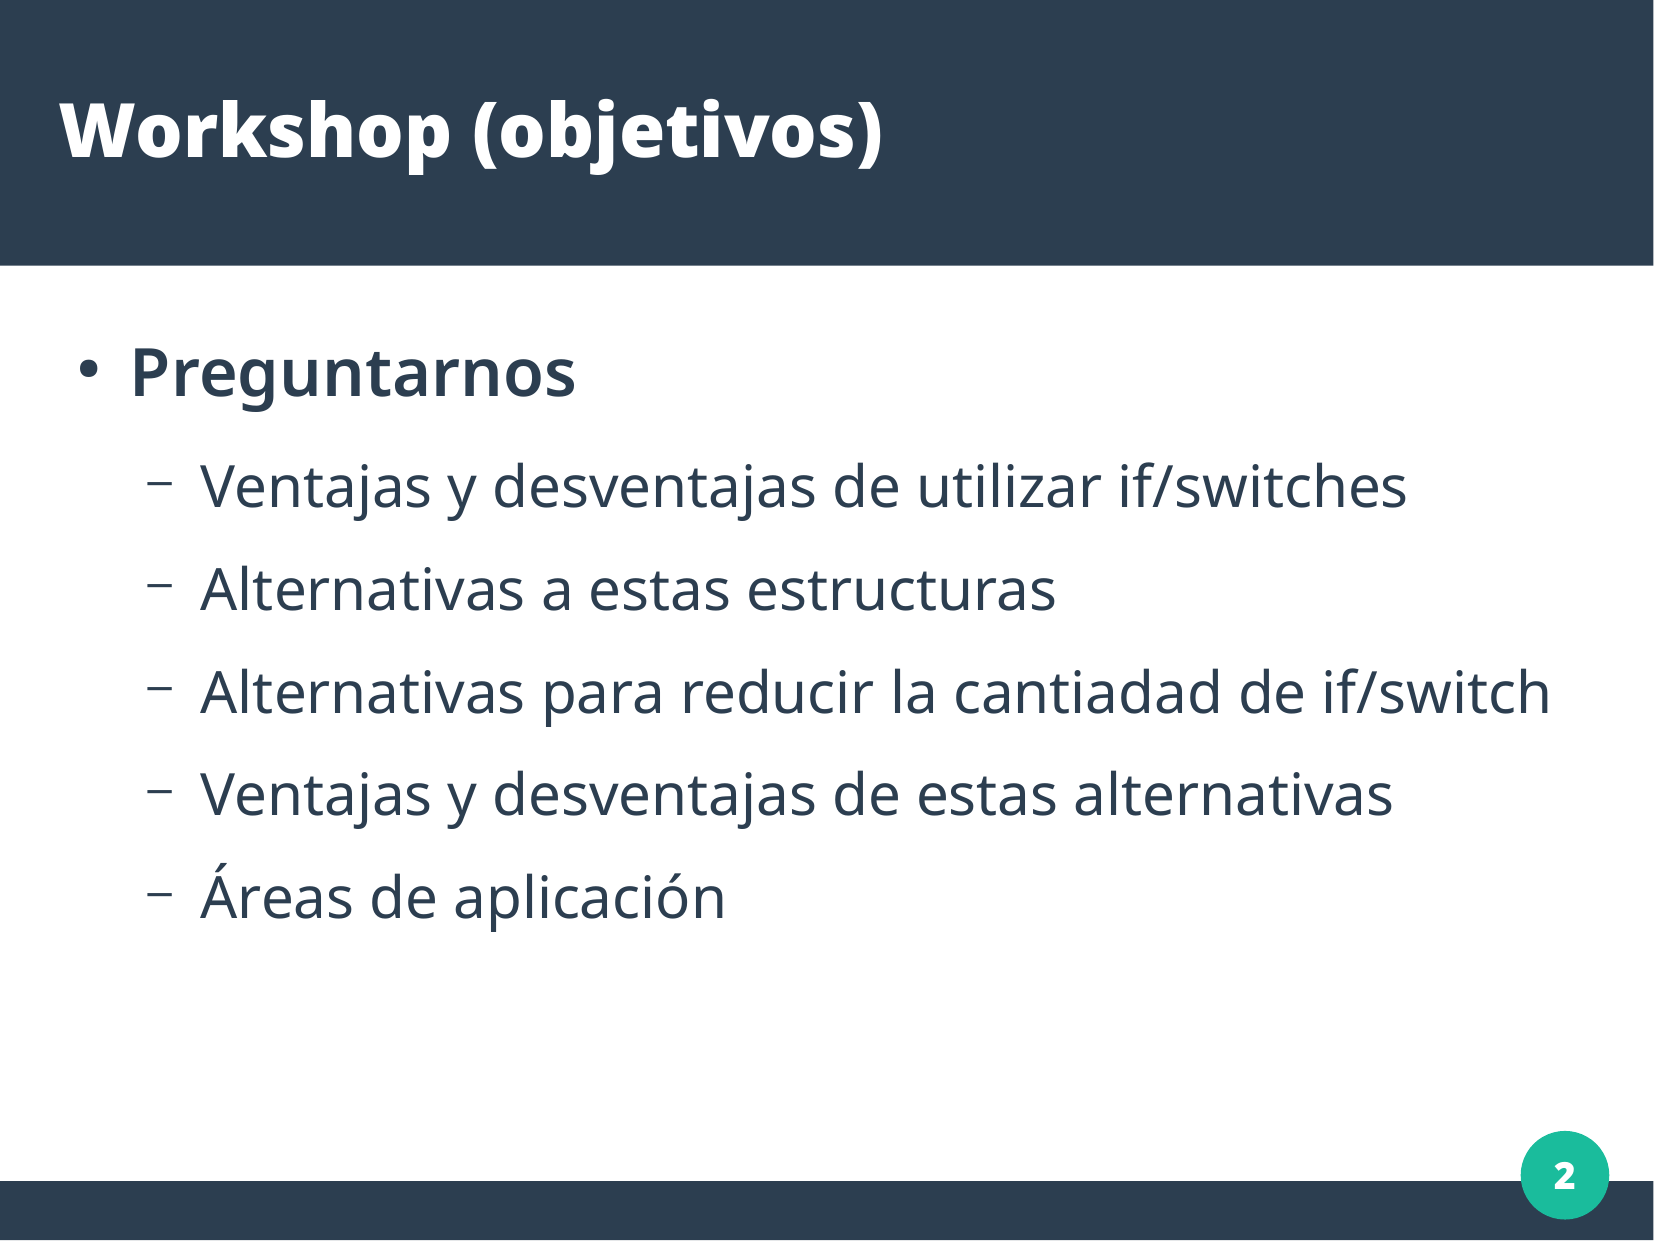

# Workshop (objetivos)
Preguntarnos
Ventajas y desventajas de utilizar if/switches
Alternativas a estas estructuras
Alternativas para reducir la cantiadad de if/switch
Ventajas y desventajas de estas alternativas
Áreas de aplicación
2